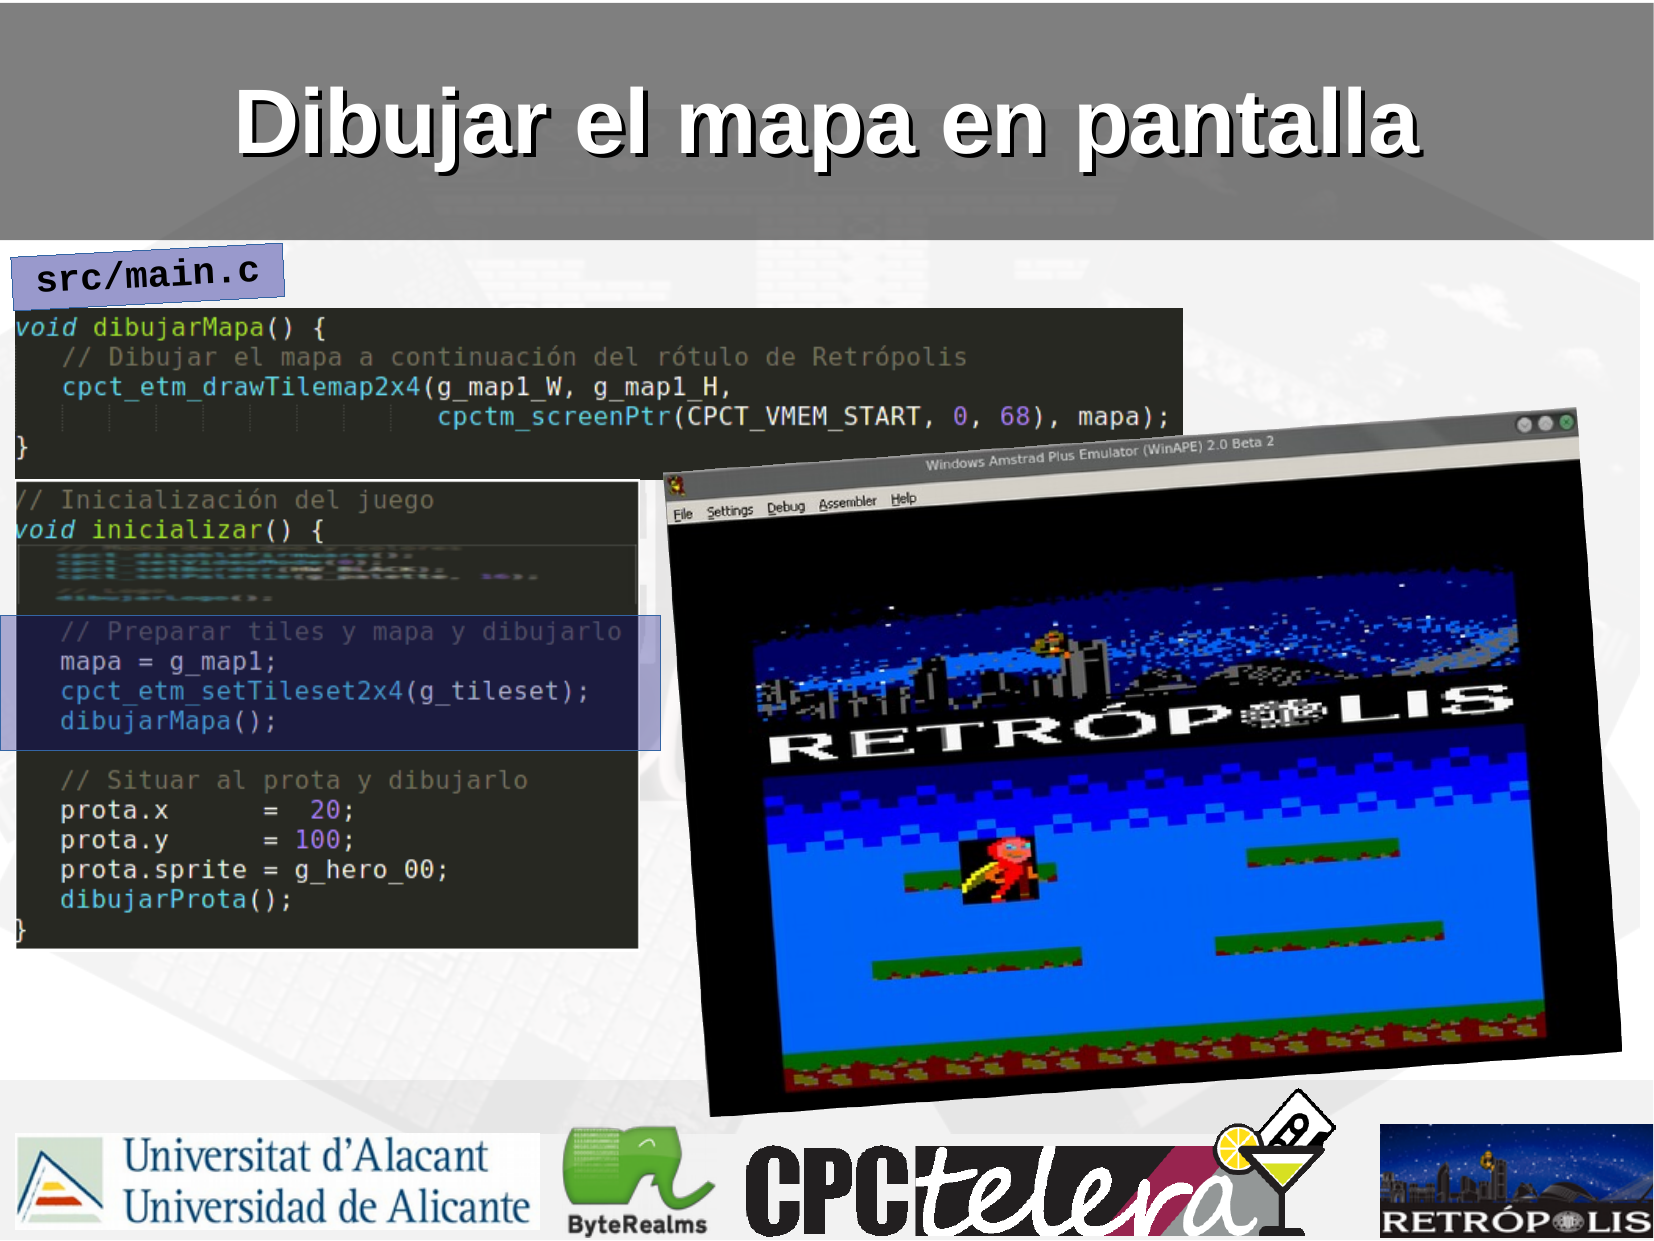

# Dibujar el mapa en pantalla
src/main.c